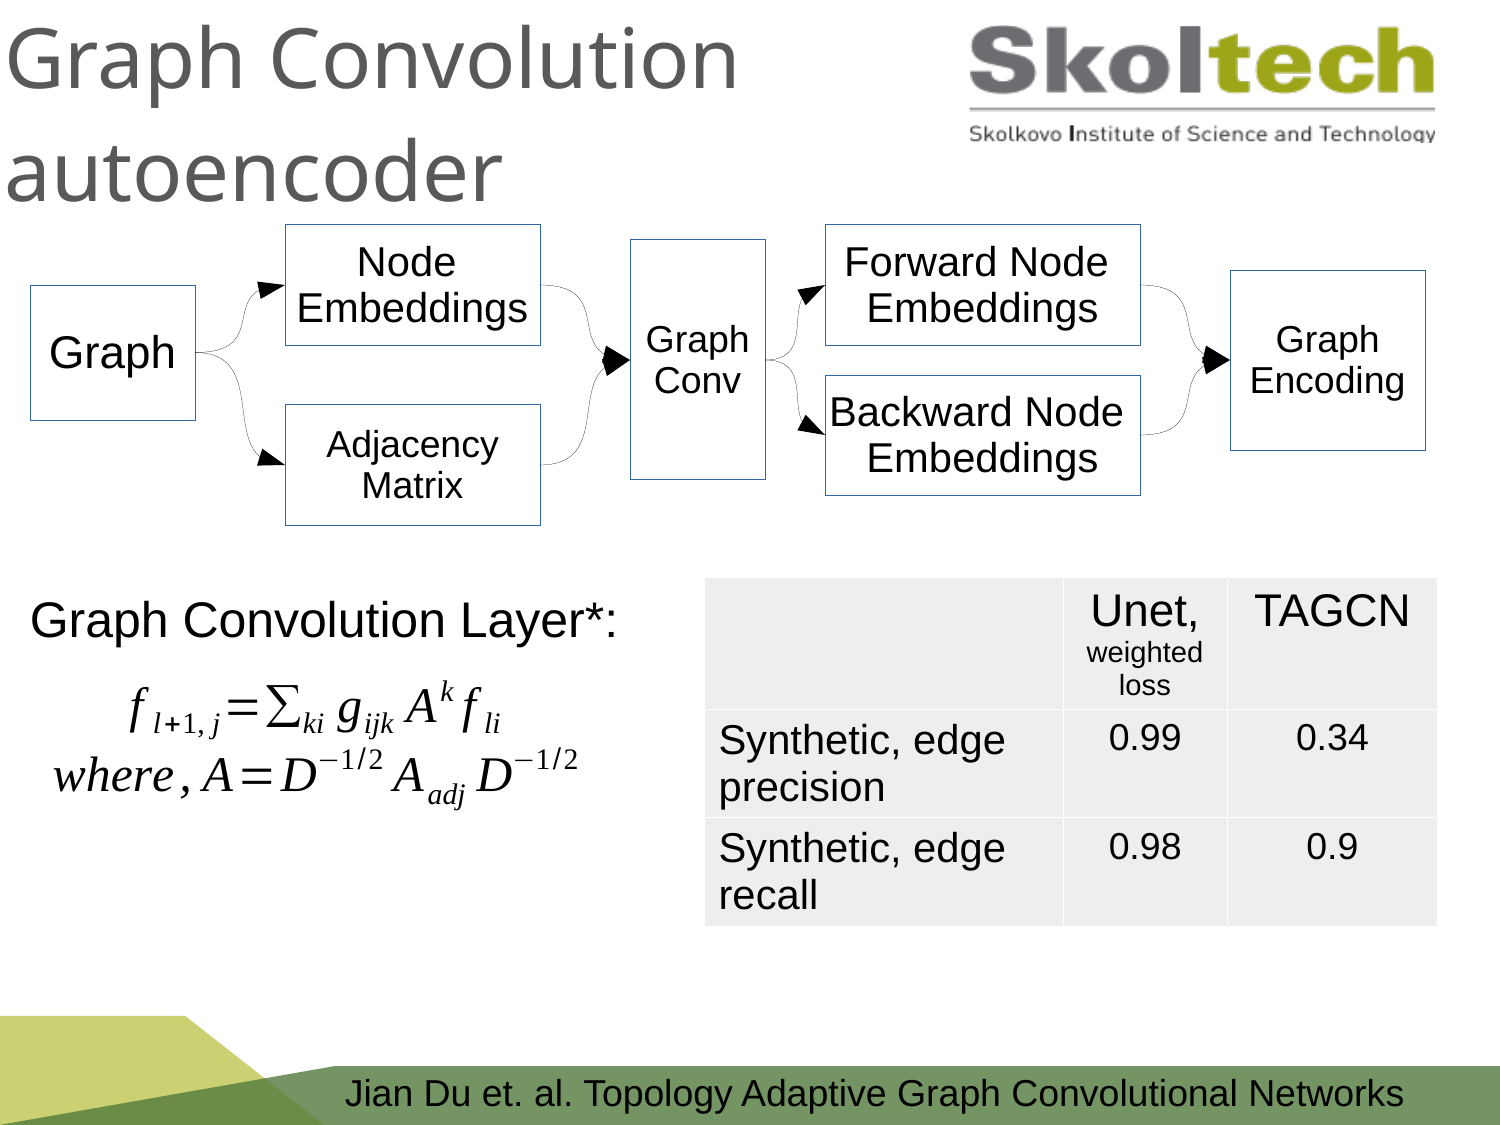

# Graph Convolution autoencoder
Node
Embeddings
Forward Node
Embeddings
Graph
Conv
Graph
Encoding
Graph
Backward Node
Embeddings
Adjacency
Matrix
| | Unet, weighted loss | TAGCN |
| --- | --- | --- |
| Synthetic, edge precision | 0.99 | 0.34 |
| Synthetic, edge recall | 0.98 | 0.9 |
Graph Convolution Layer*:
Jian Du et. al. Topology Adaptive Graph Convolutional Networks